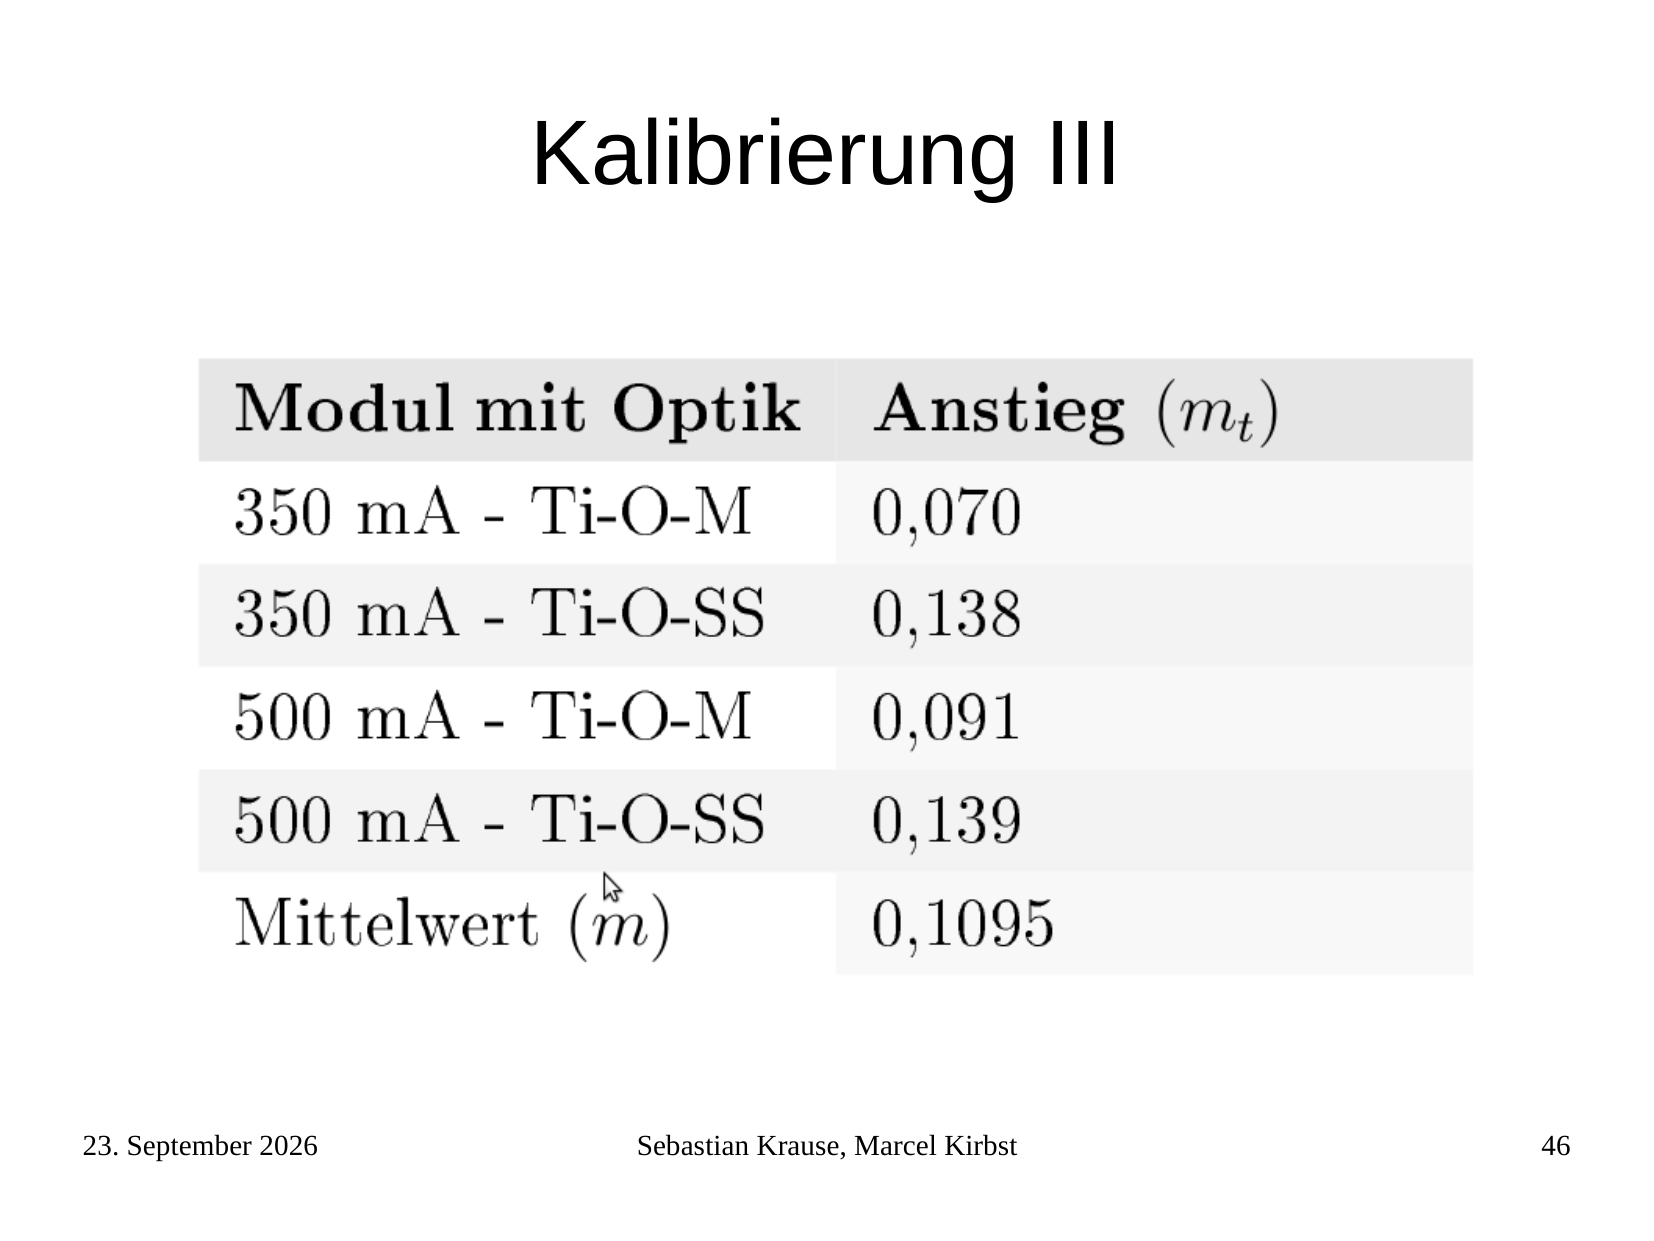

# Kalibrierung III
Sebastian Krause, Marcel Kirbst
46